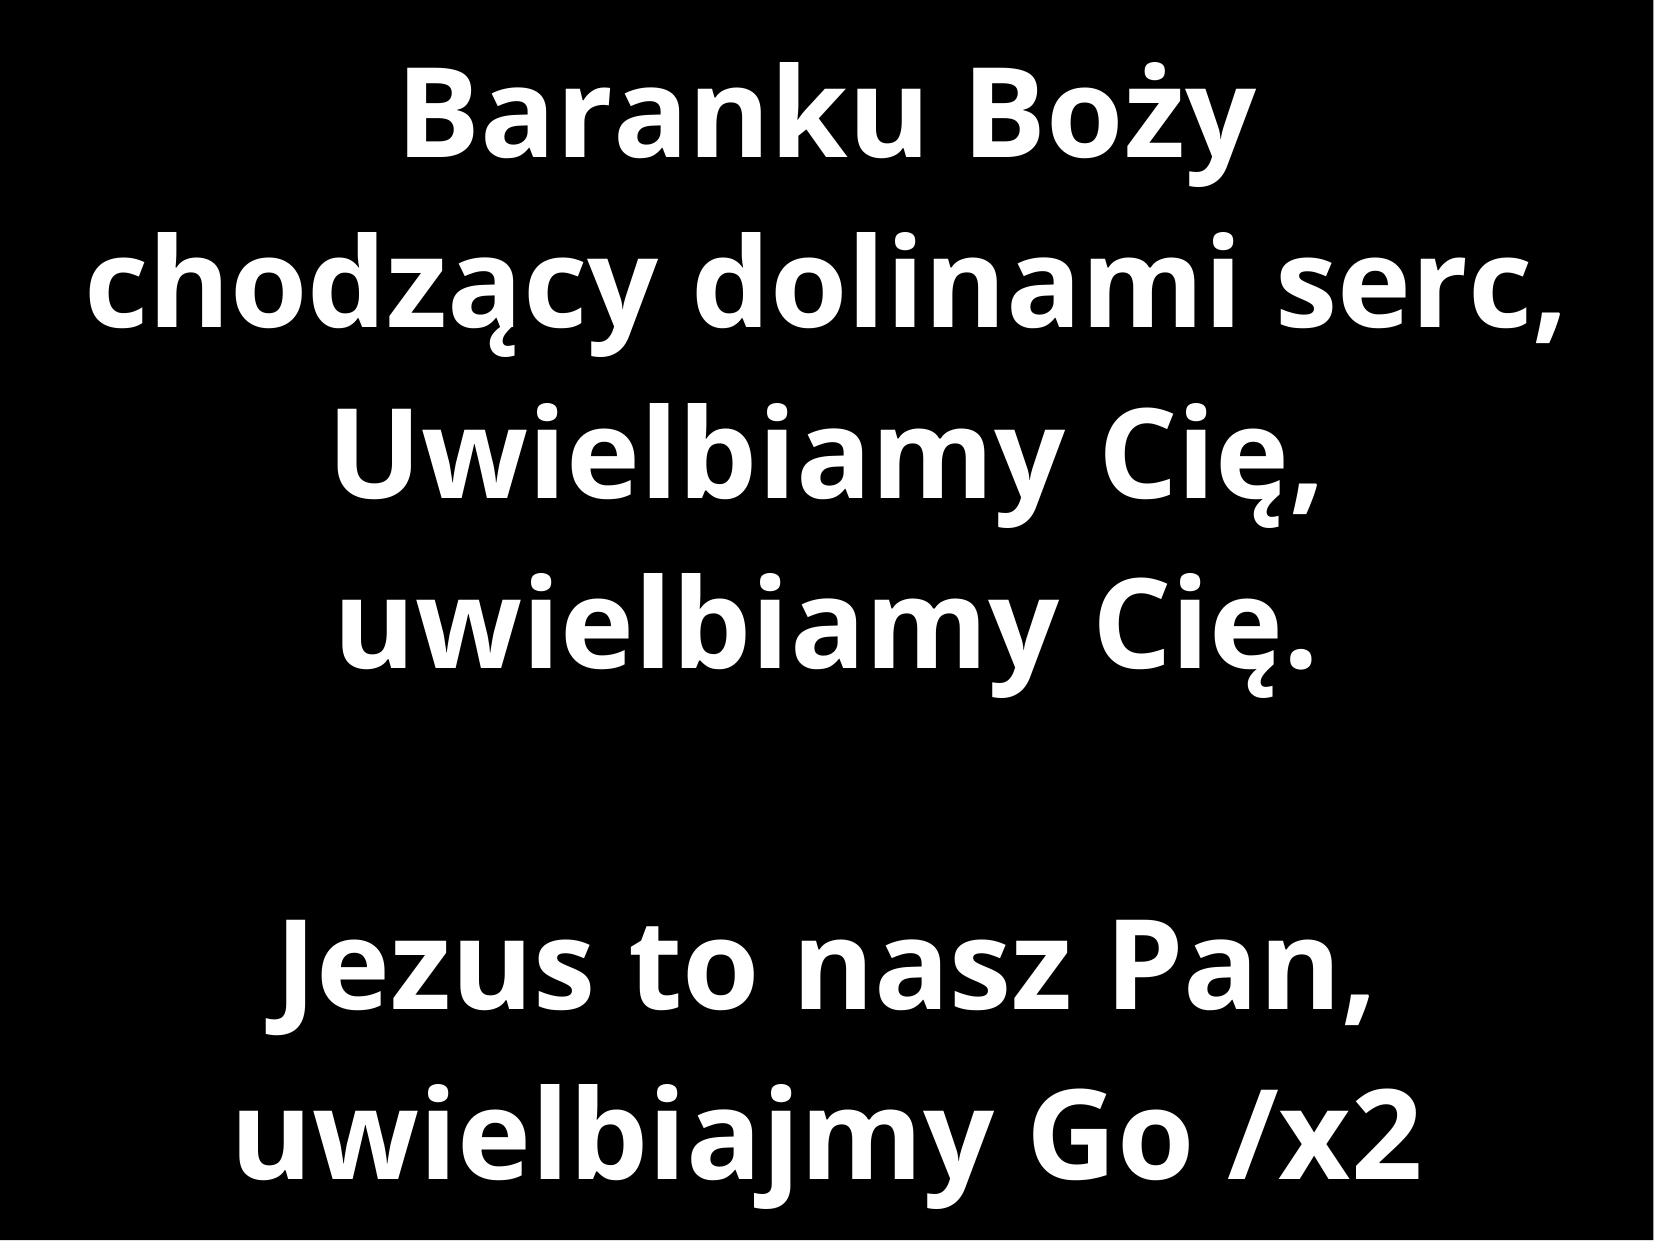

# Baranku Boży chodzący dolinami serc, Uwielbiamy Cię, uwielbiamy Cię. Jezus to nasz Pan, uwielbiajmy Go /x2